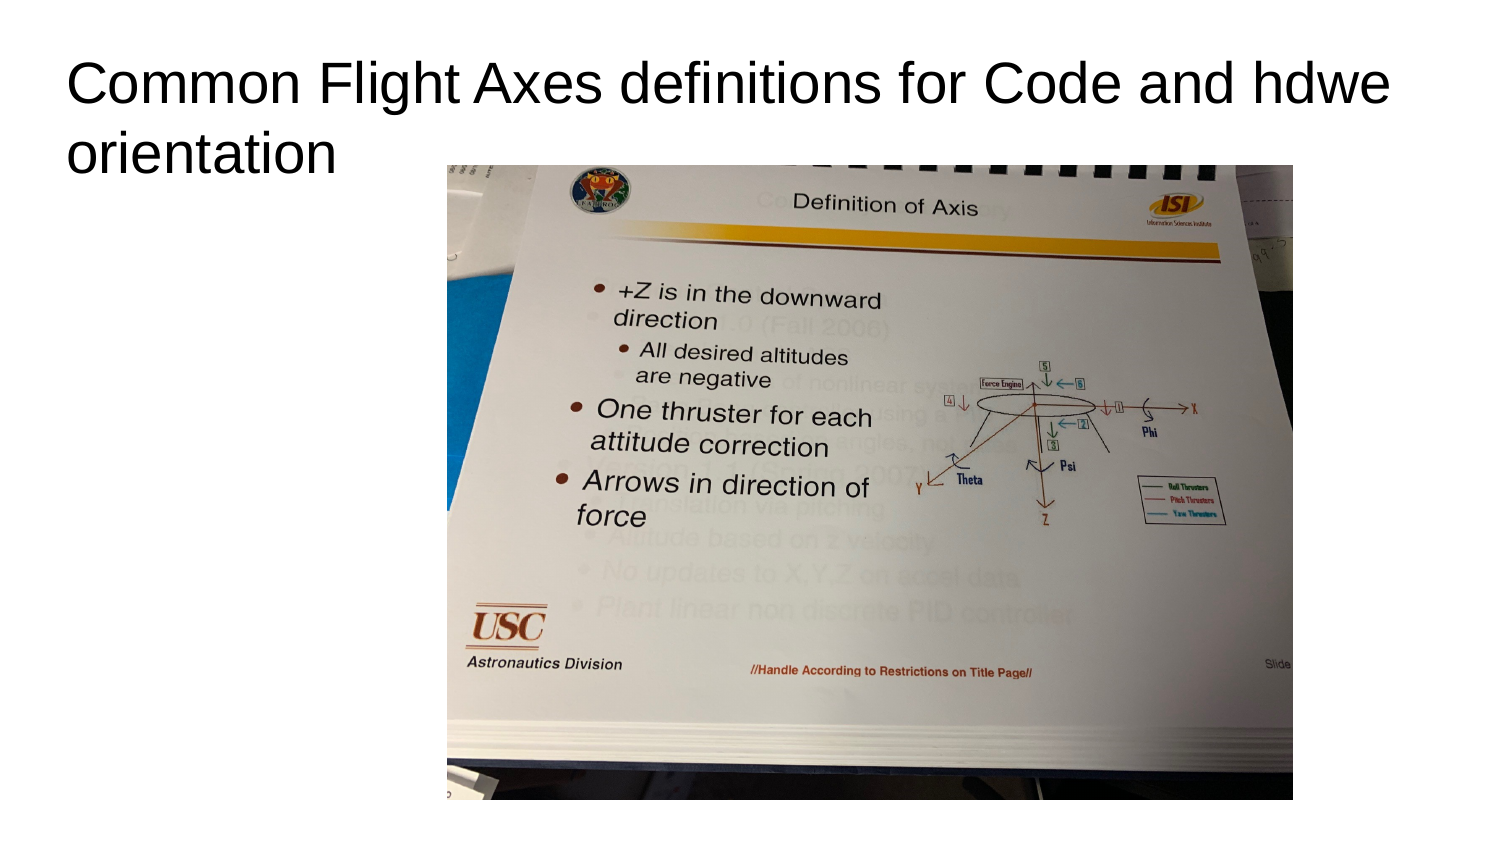

# Common Flight Axes definitions for Code and hdwe orientation